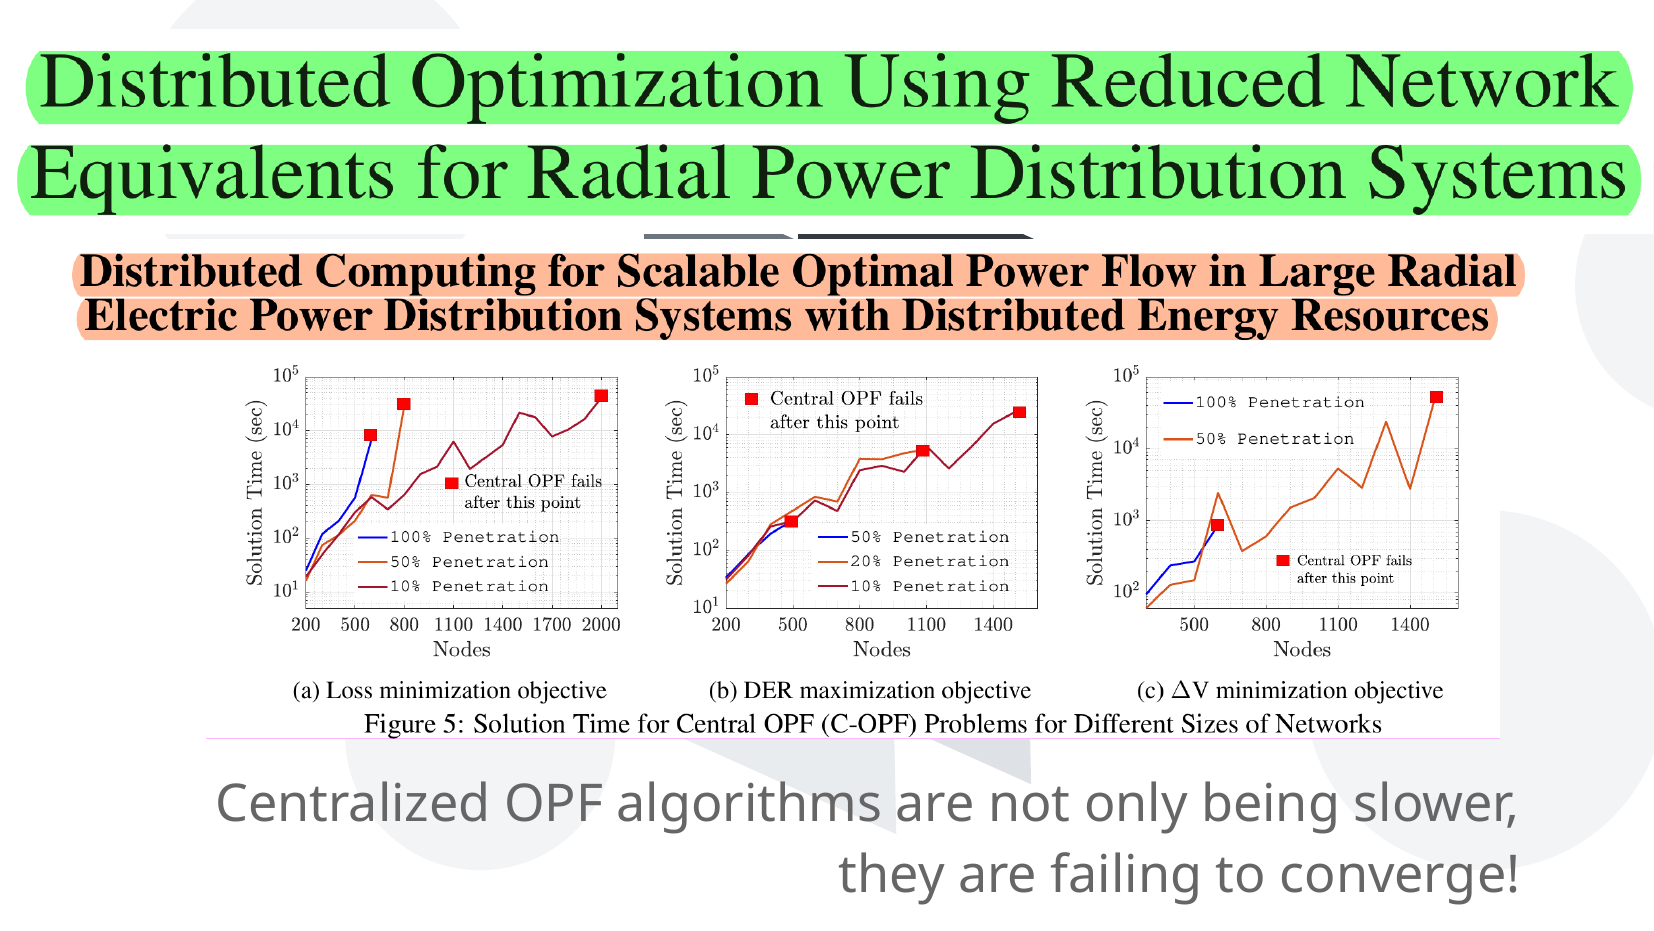

Centralized OPF algorithms are not only being slower, they are failing to converge!